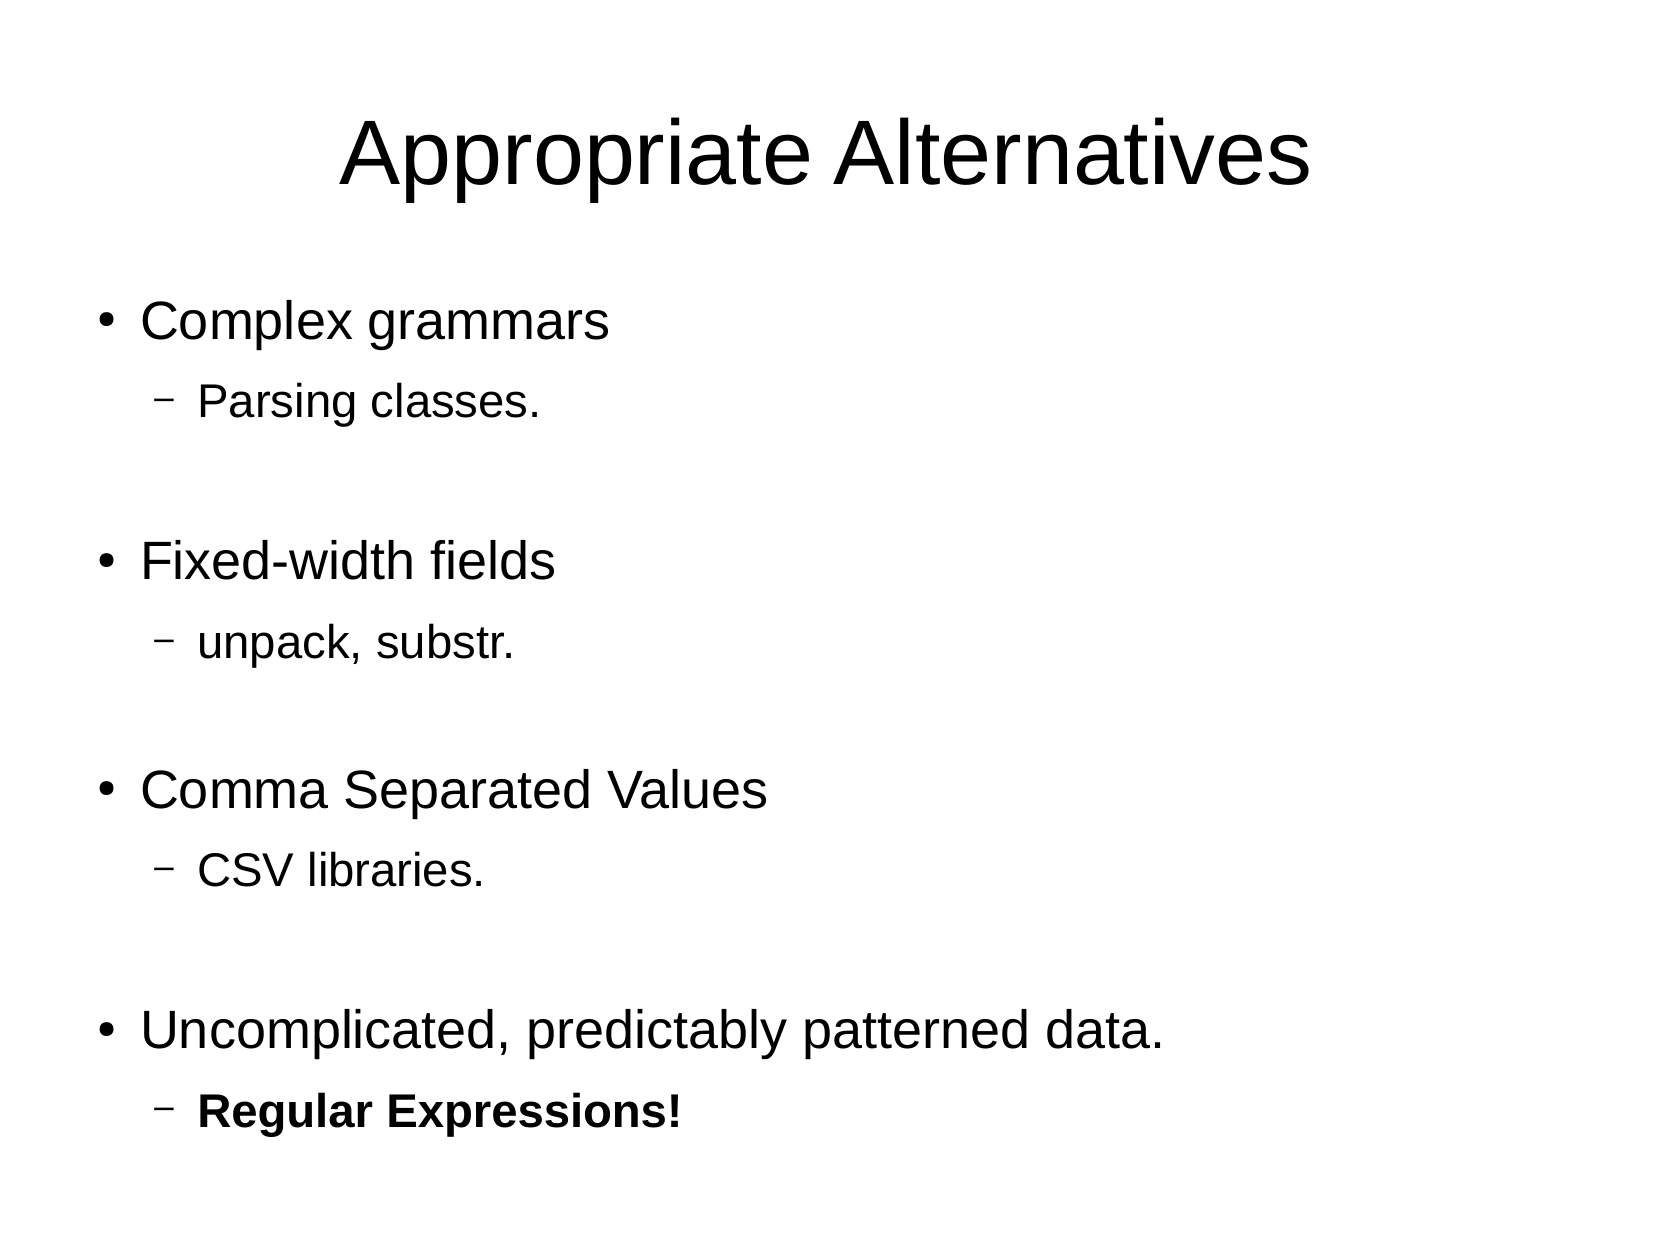

# Appropriate Alternatives
Complex grammars
Parsing classes.
Fixed-width fields
unpack, substr.
Comma Separated Values
CSV libraries.
Uncomplicated, predictably patterned data.
Regular Expressions!